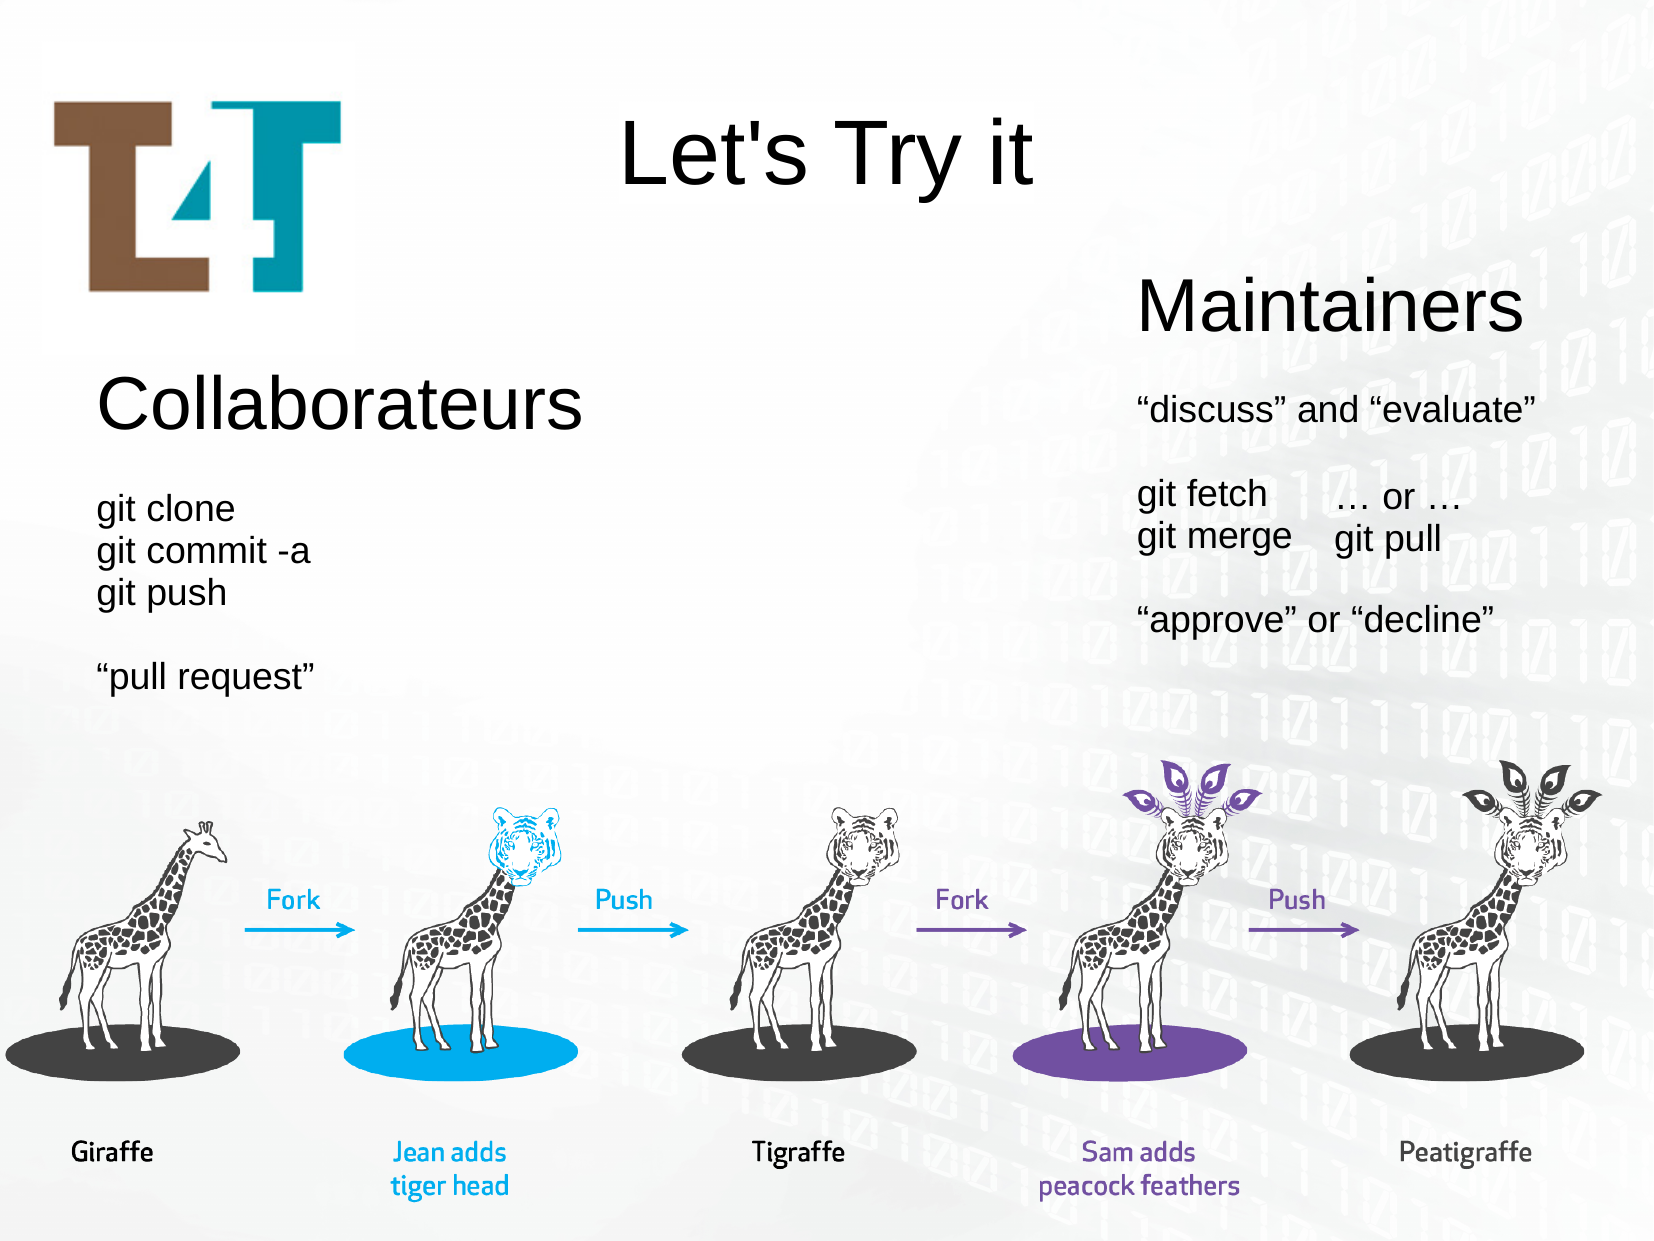

# Let's Try it
Maintainers
“discuss” and “evaluate”
git fetch
git merge
“approve” or “decline”
Collaborateurs
git clone
git commit -a
git push
“pull request”
… or …
git pull